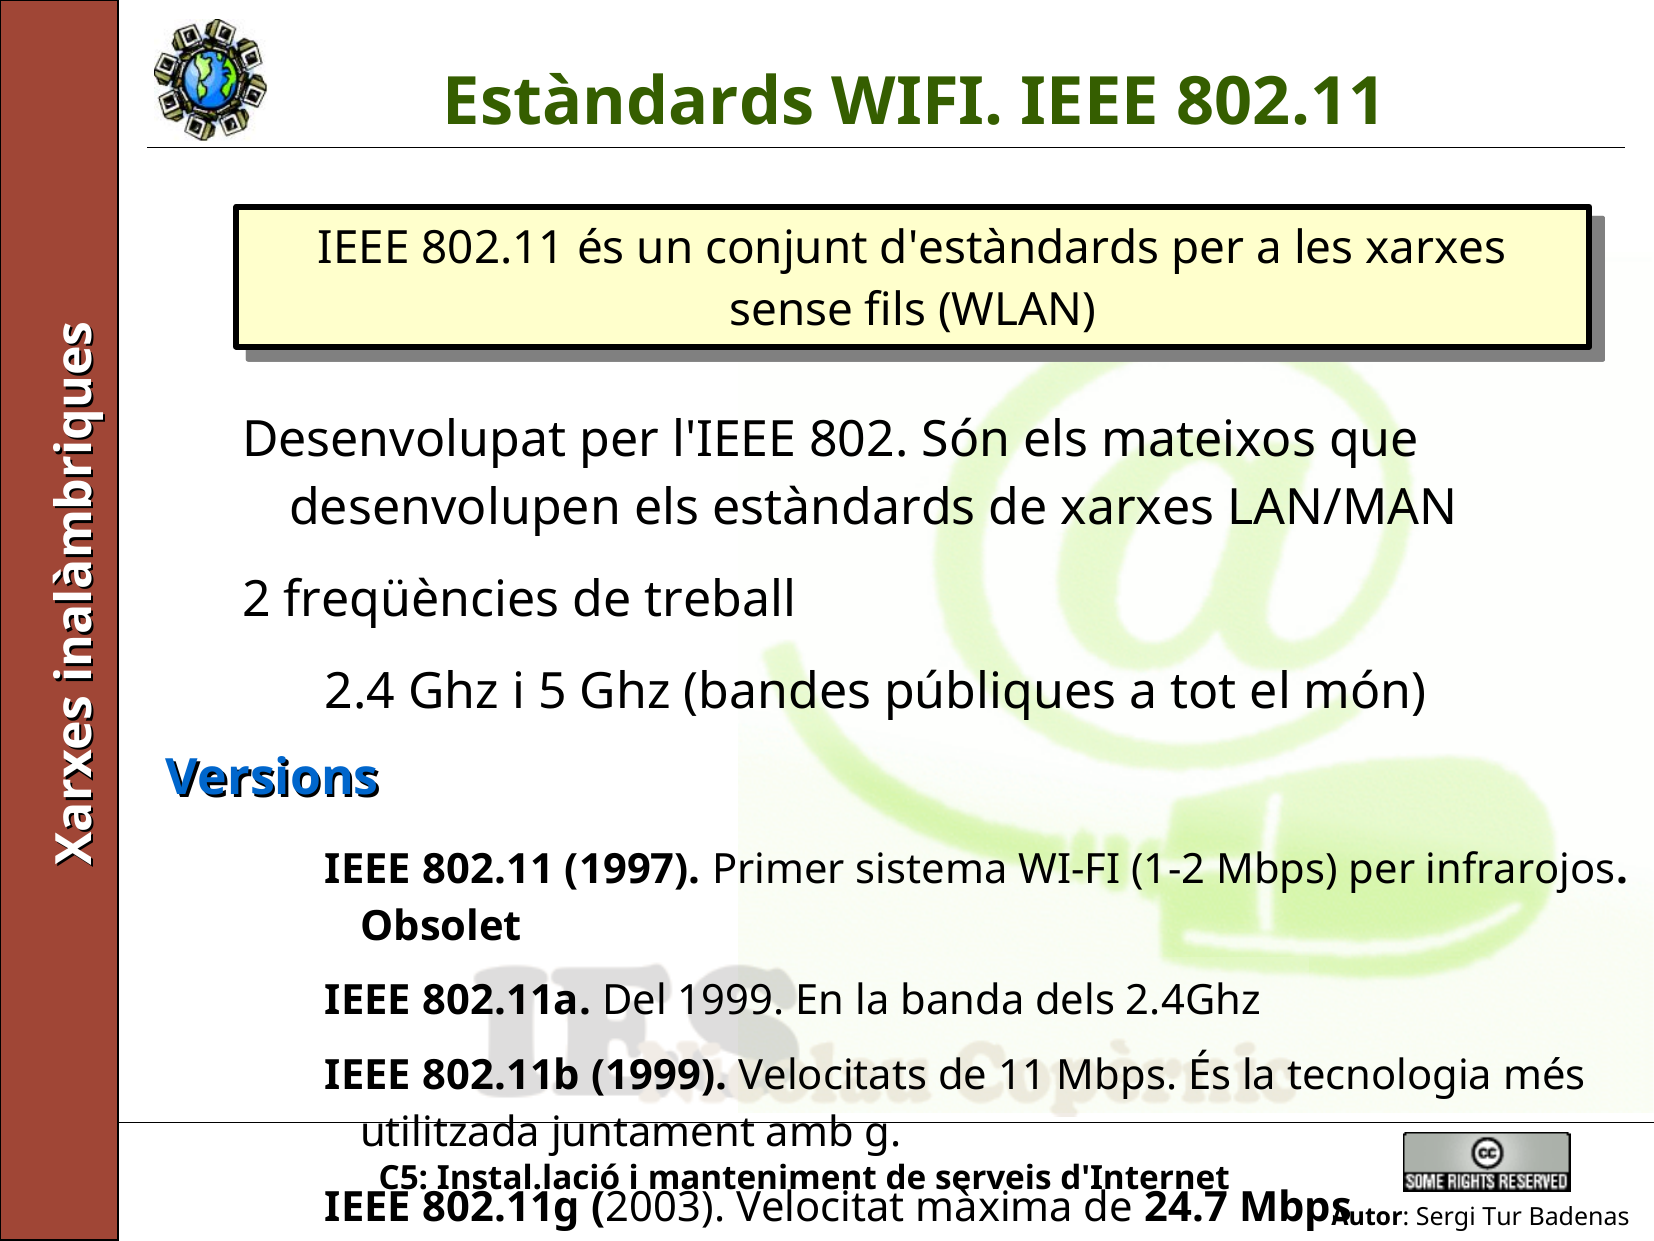

# Estàndards WIFI. IEEE 802.11
IEEE 802.11 és un conjunt d'estàndards per a les xarxes sense fils (WLAN)
Desenvolupat per l'IEEE 802. Són els mateixos que desenvolupen els estàndards de xarxes LAN/MAN
2 freqüències de treball
2.4 Ghz i 5 Ghz (bandes públiques a tot el món)
Versions
IEEE 802.11 (1997). Primer sistema WI-FI (1-2 Mbps) per infrarojos. Obsolet
IEEE 802.11a. Del 1999. En la banda dels 2.4Ghz
IEEE 802.11b (1999). Velocitats de 11 Mbps. És la tecnologia més utilitzada juntament amb g.
IEEE 802.11g (2003). Velocitat màxima de 24.7 Mbps
IEEE 802.11n. És la nova tecnologia